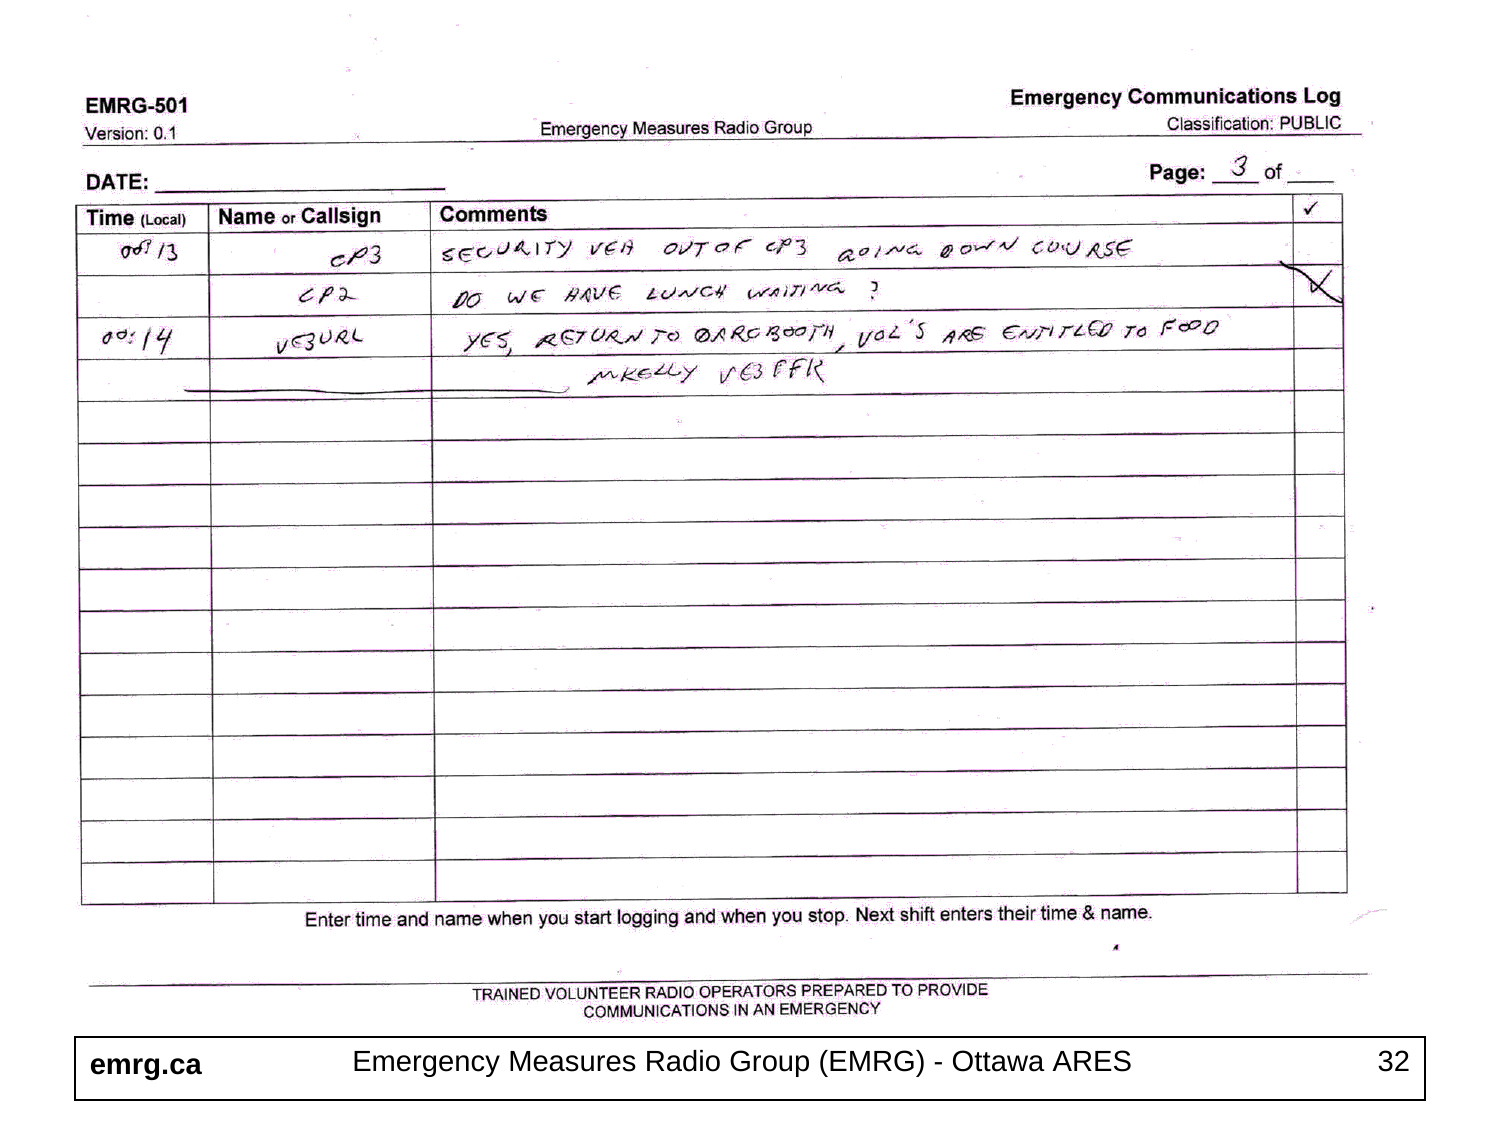

Emergency Measures Radio Group (EMRG) - Ottawa ARES
32